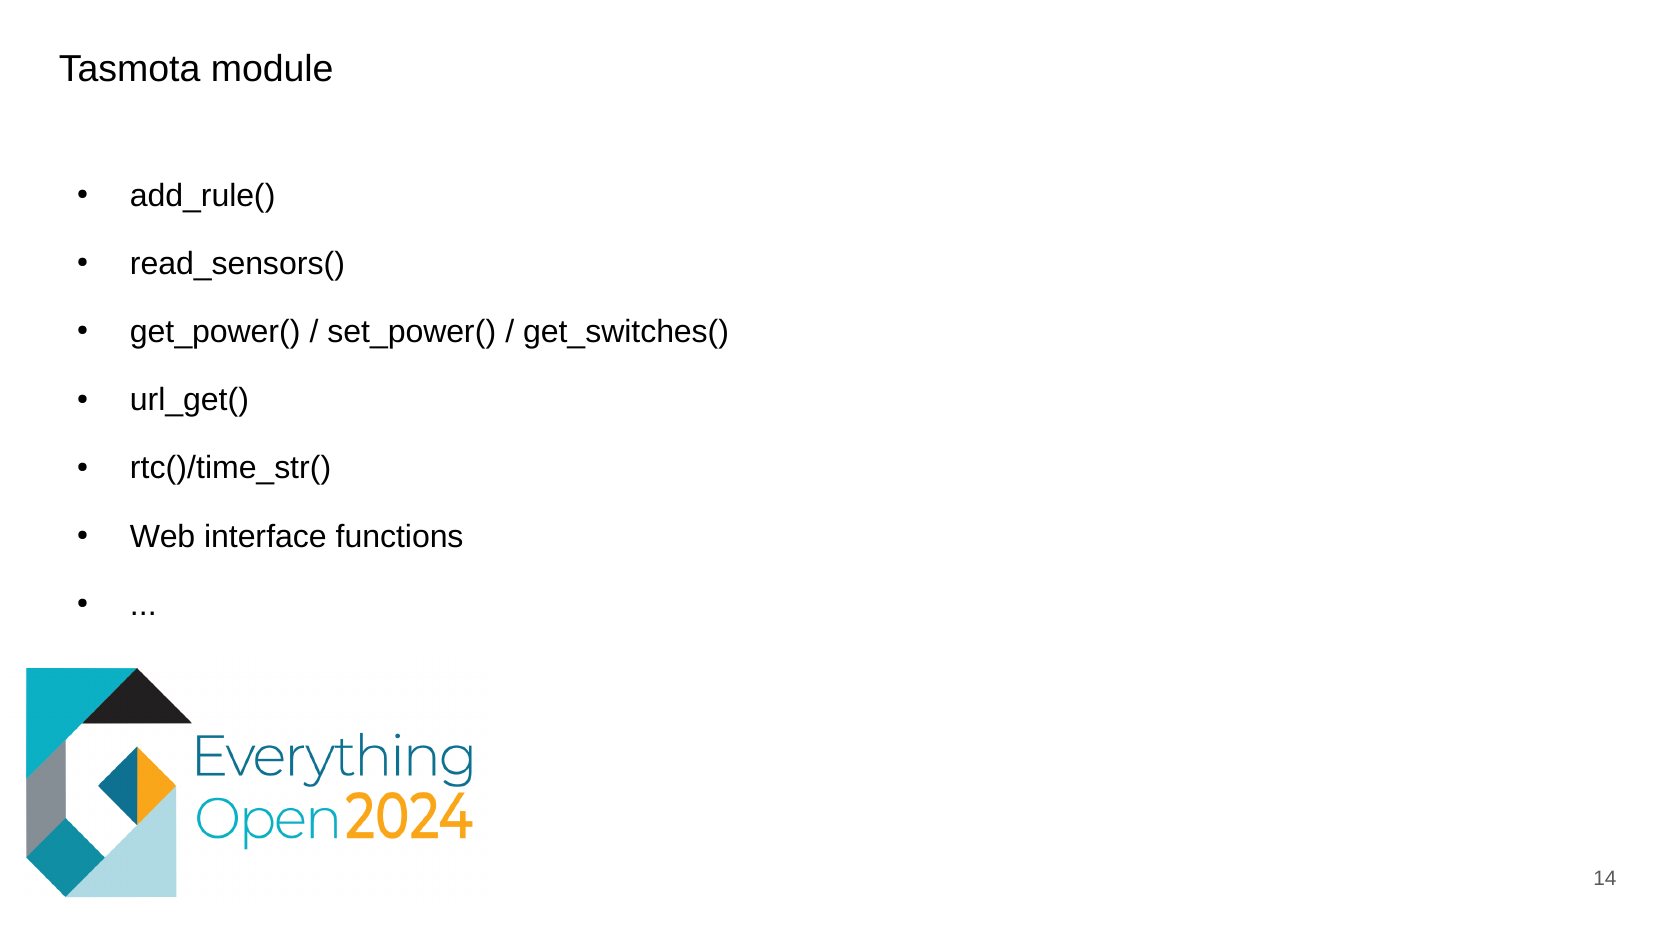

# Tasmota module
add_rule()
read_sensors()
get_power() / set_power() / get_switches()
url_get()
rtc()/time_str()
Web interface functions
...
14